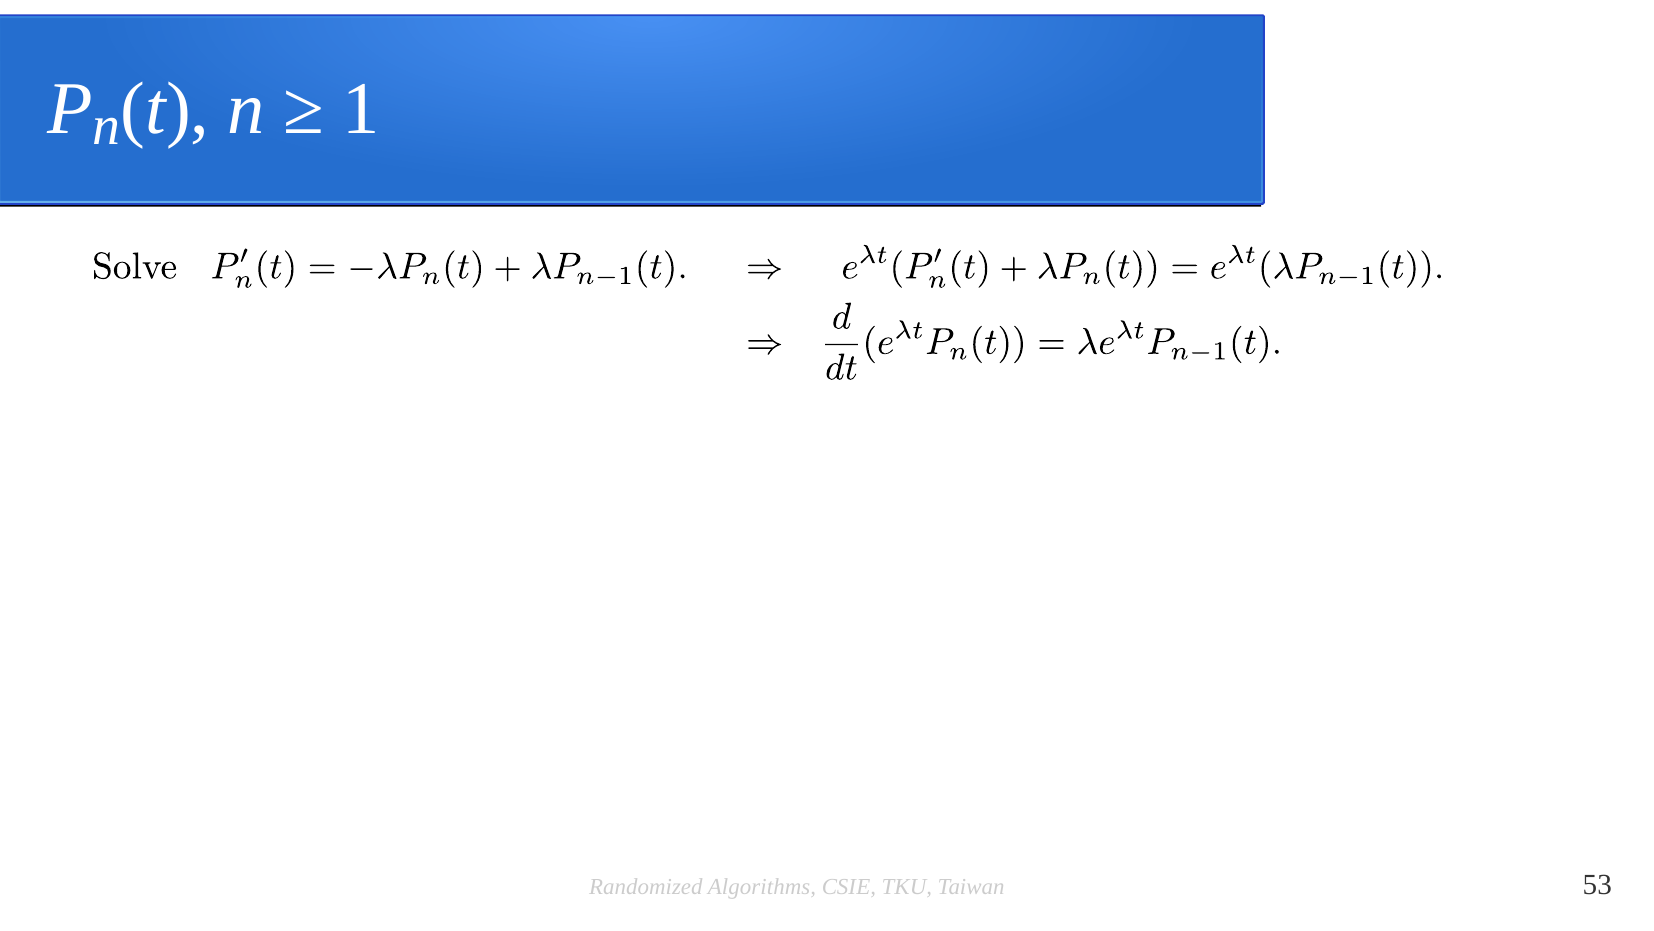

# Pn(t), n ≥ 1
53
Randomized Algorithms, CSIE, TKU, Taiwan